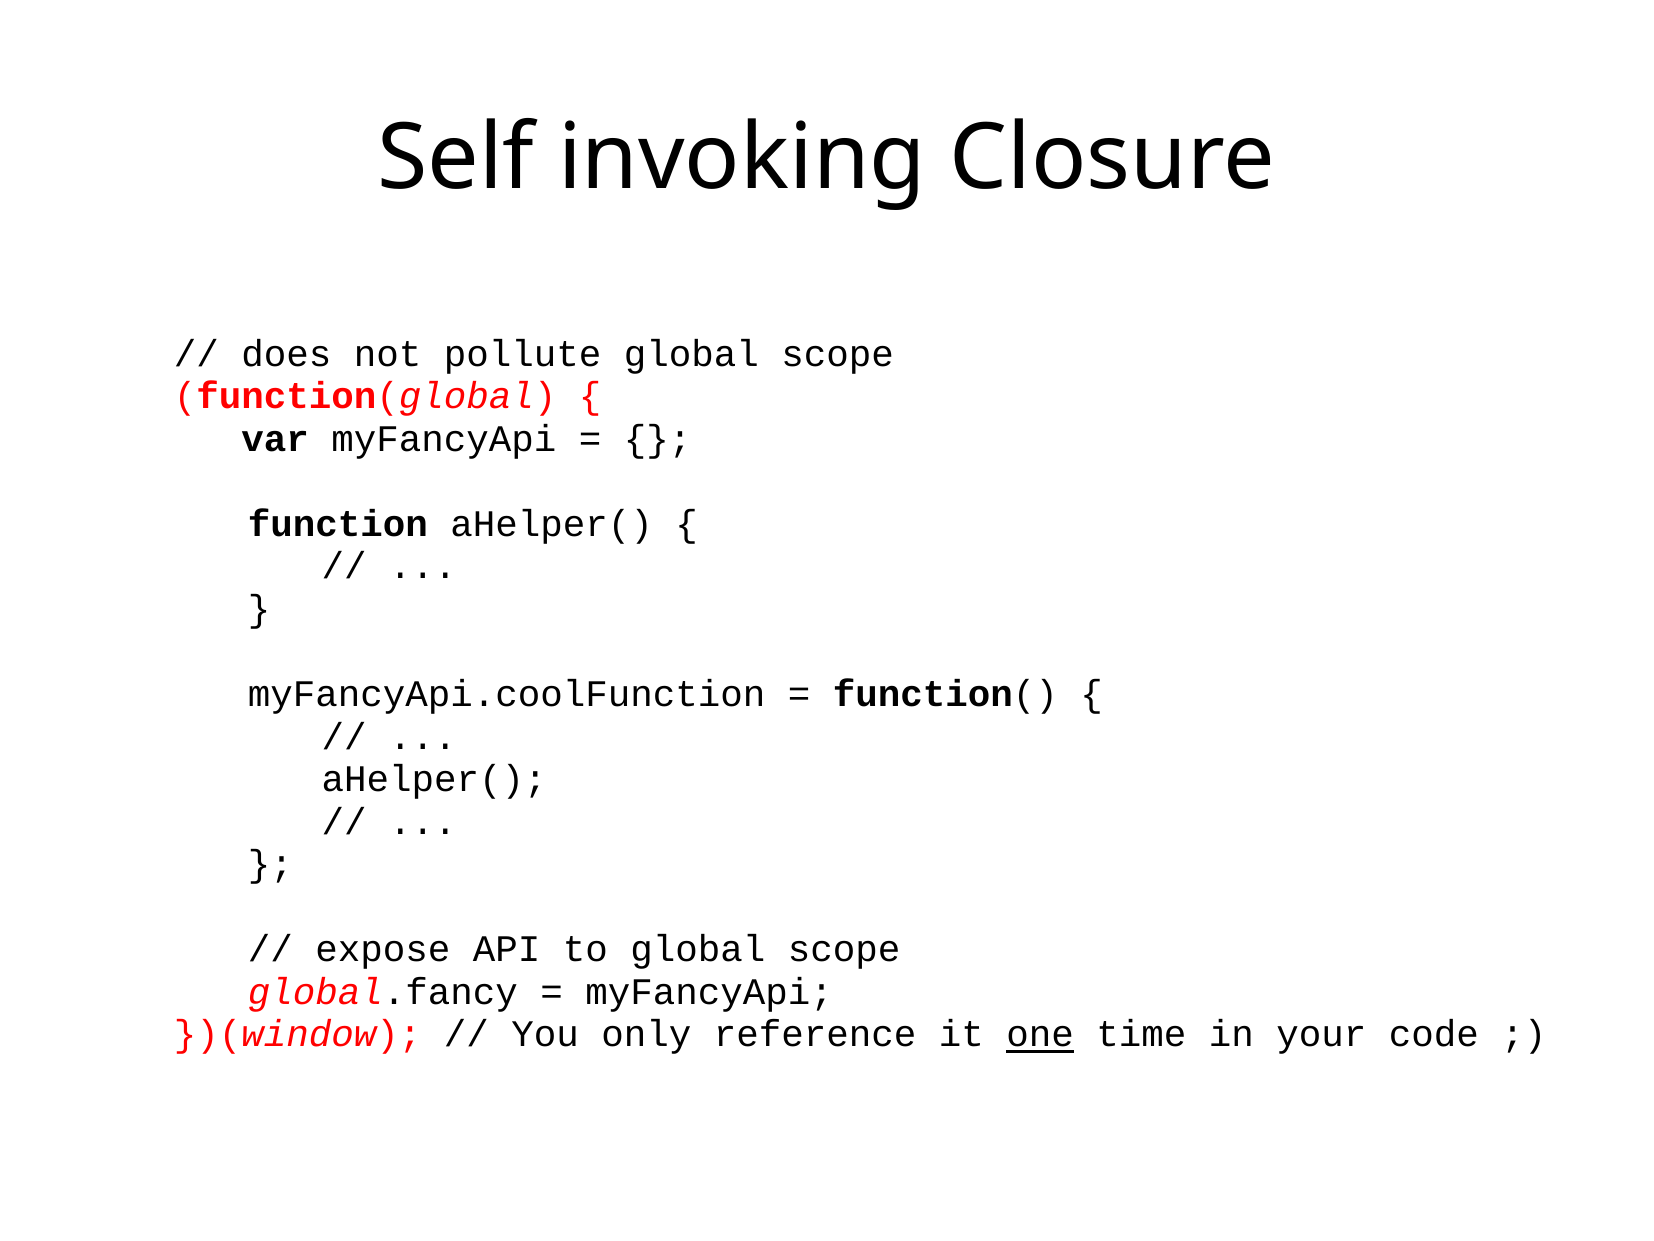

# Self invoking Closure
// does not pollute global scope
(function(global) {
 var myFancyApi = {};
	function aHelper() {
		// ...
	}
	myFancyApi.coolFunction = function() {
		// ...
		aHelper();
		// ...
	};
	// expose API to global scope
	global.fancy = myFancyApi;
})(window); // You only reference it one time in your code ;)